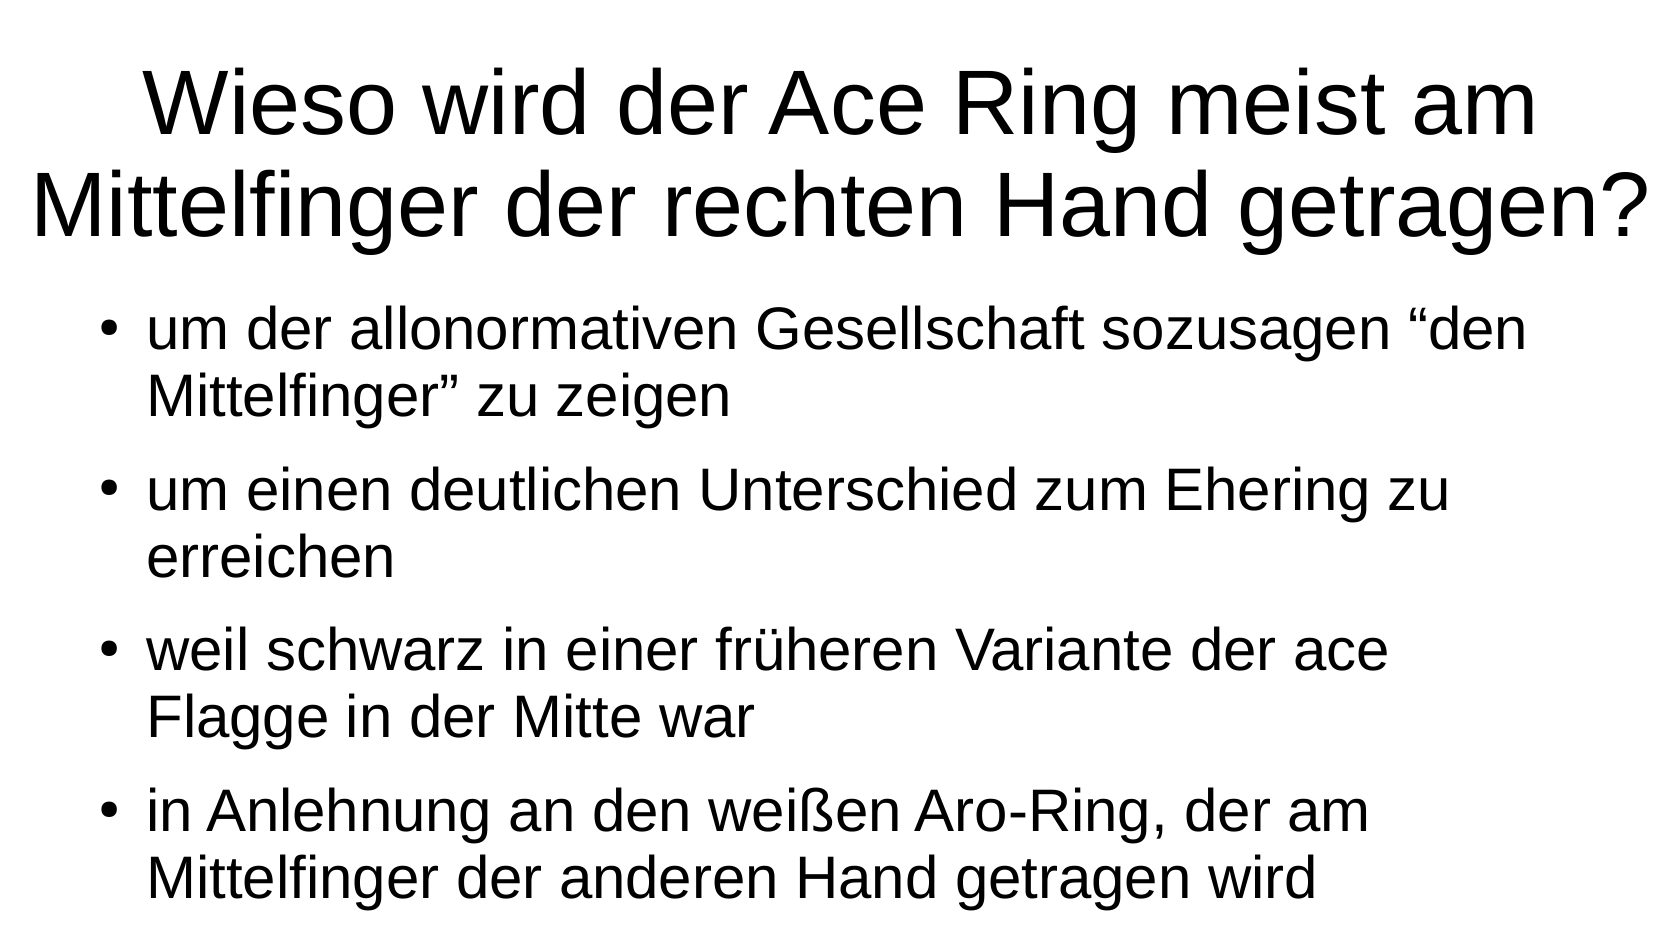

# Wieso wird der Ace Ring meist am Mittelfinger der rechten Hand getragen?
um der allonormativen Gesellschaft sozusagen “den Mittelfinger” zu zeigen
um einen deutlichen Unterschied zum Ehering zu erreichen
weil schwarz in einer früheren Variante der ace Flagge in der Mitte war
in Anlehnung an den weißen Aro-Ring, der am Mittelfinger der anderen Hand getragen wird